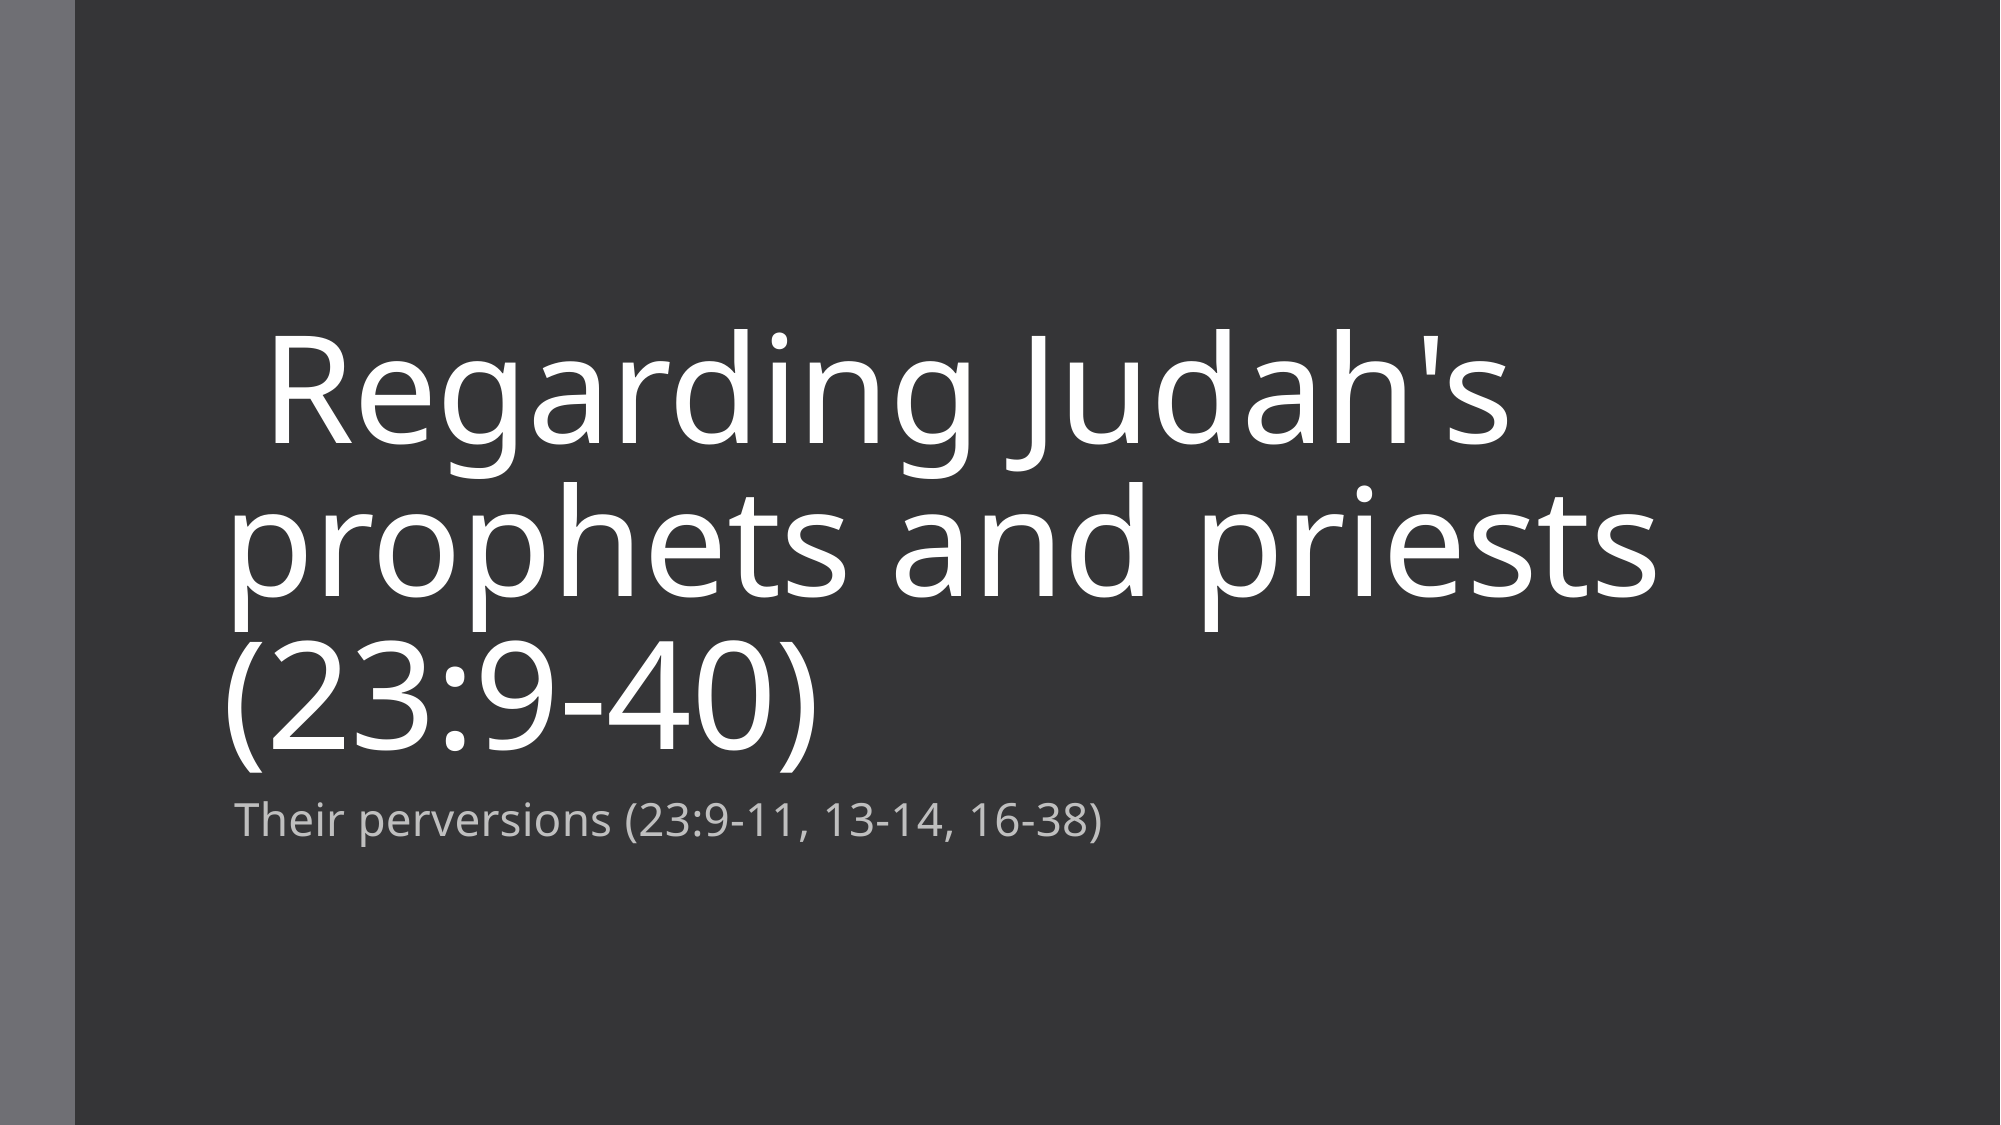

# Regarding Judah's prophets and priests (23:9-40)
 Their perversions (23:9-11, 13-14, 16-38)